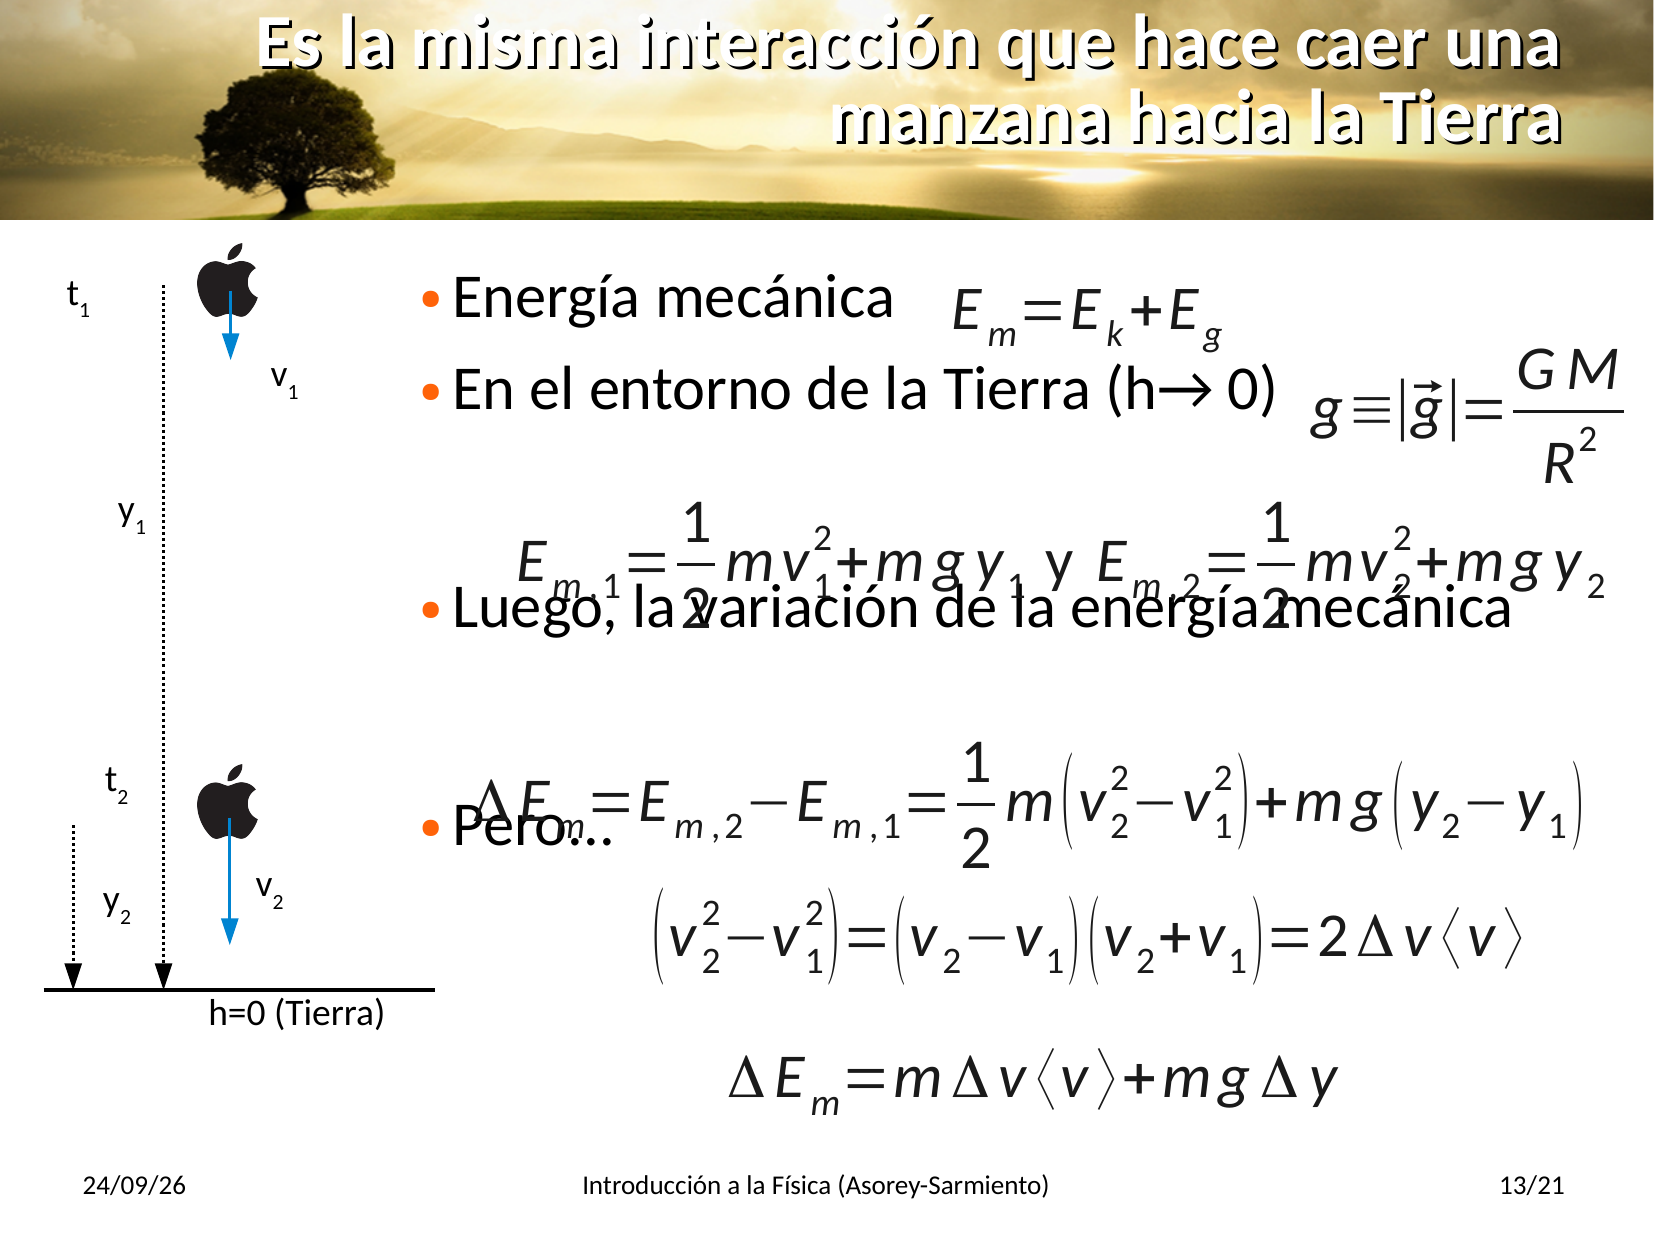

# Es la misma interacción que hace caer una manzana hacia la Tierra
t1
Energía mecánica
En el entorno de la Tierra (h→ 0)
Luego, la variación de la energía mecánica
Pero...
v1
y1
t2
v2
y2
h=0 (Tierra)
Introducción a la Física (Asorey-Sarmiento)
13